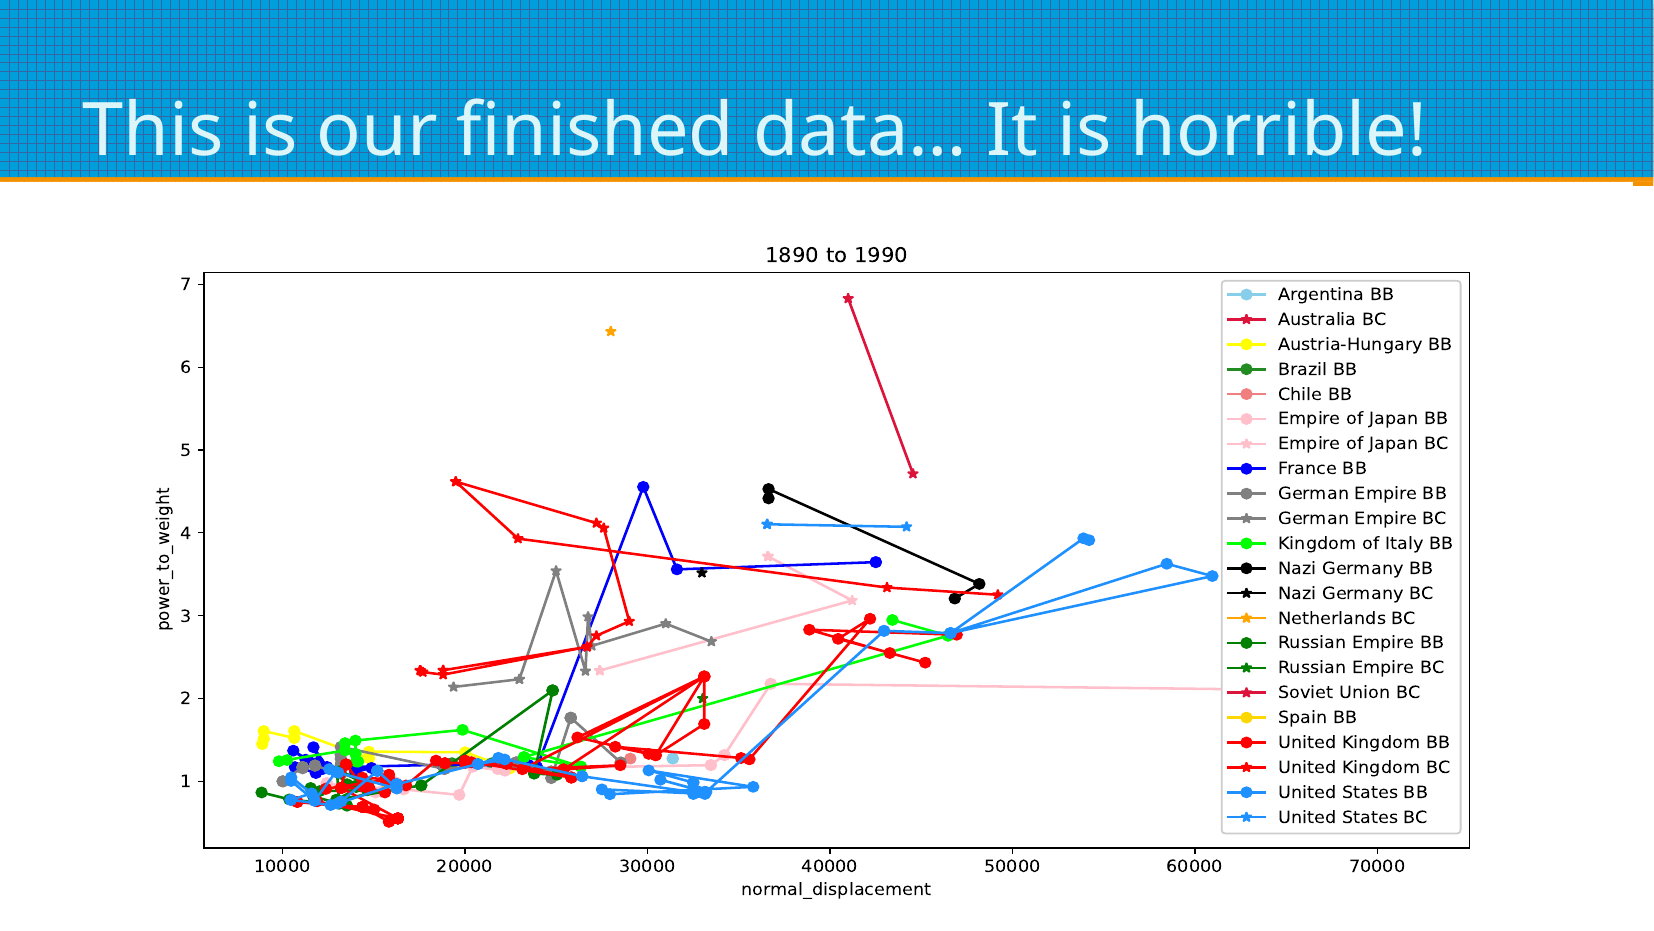

# This is our finished data… It is horrible!